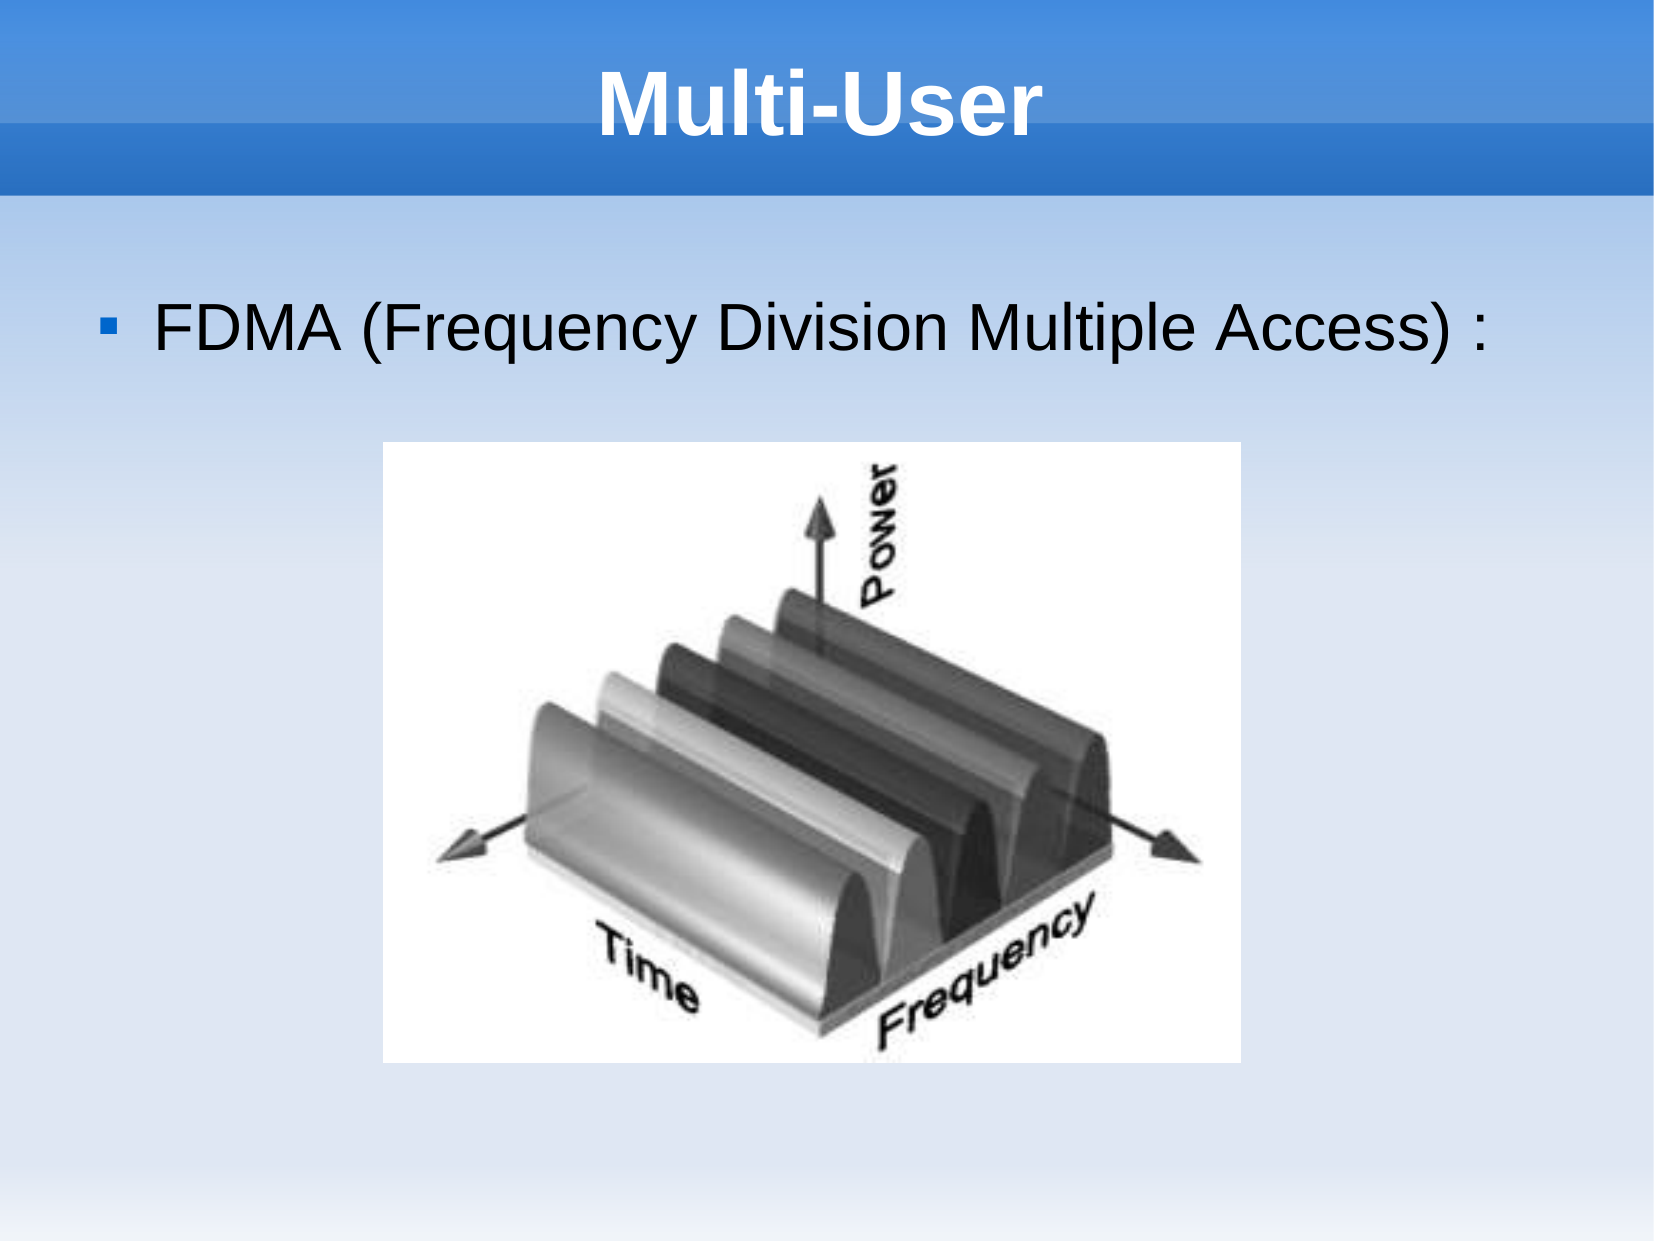

# Multi-User
FDMA (Frequency Division Multiple Access) :